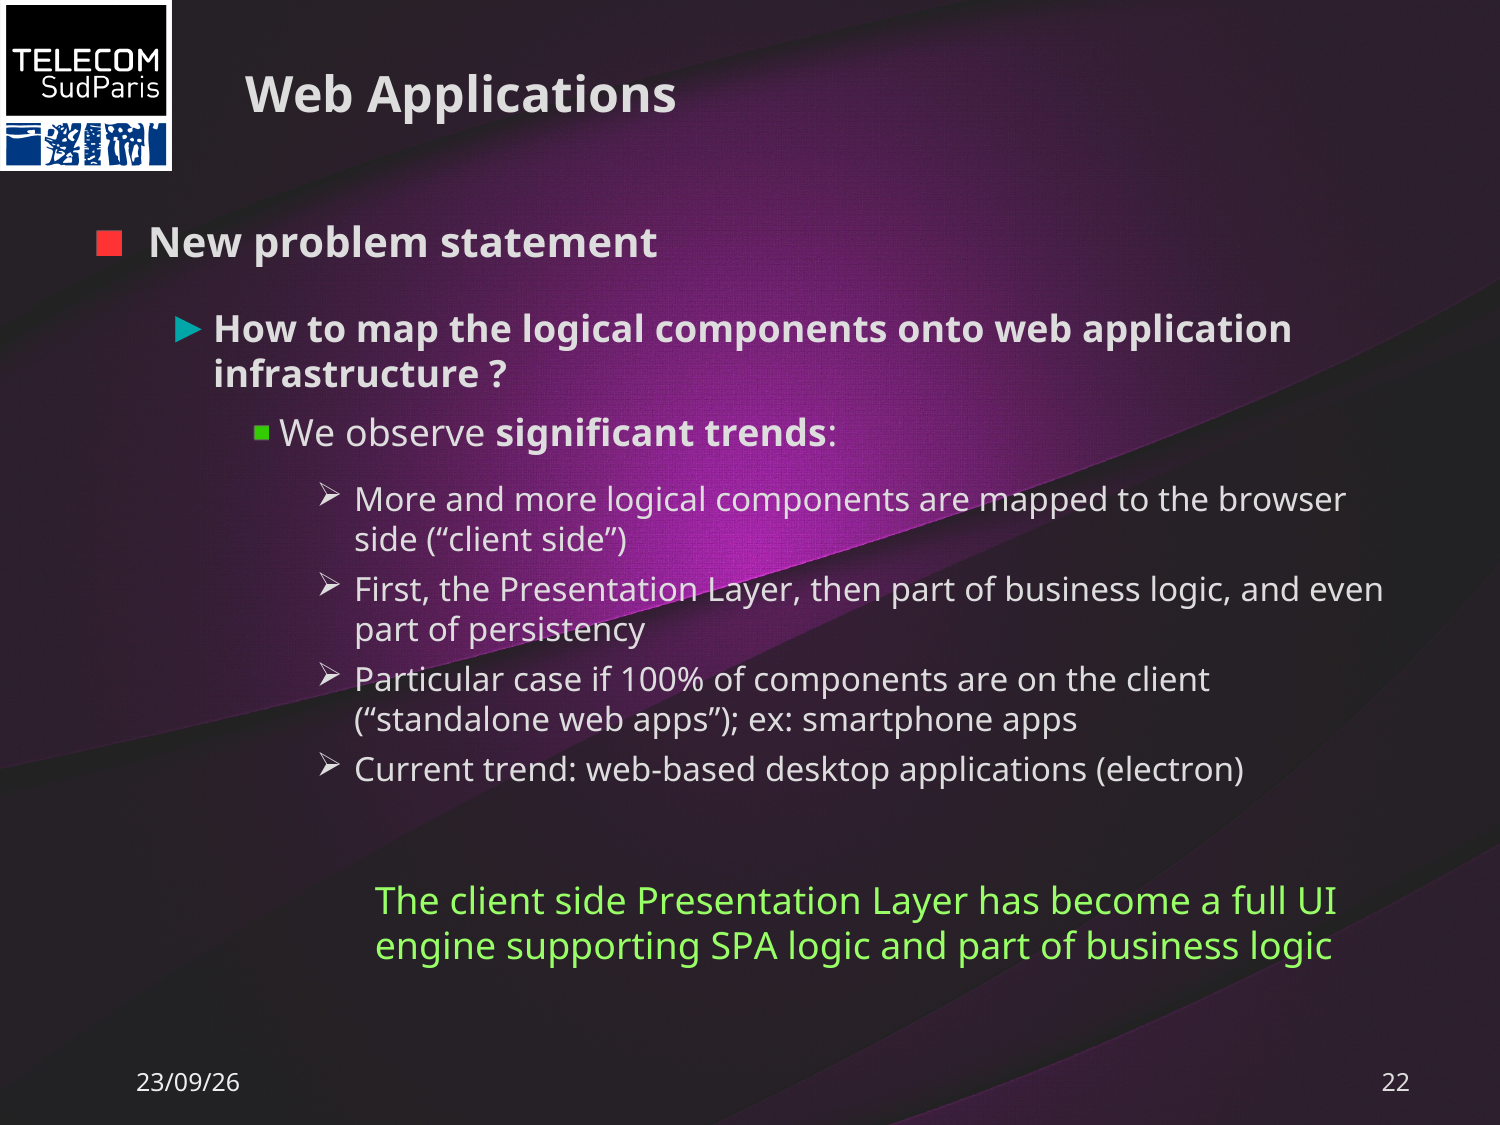

# Web Applications
New problem statement
How to map the logical components onto web application infrastructure ?
We observe significant trends:
More and more logical components are mapped to the browser side (“client side”)
First, the Presentation Layer, then part of business logic, and even part of persistency
Particular case if 100% of components are on the client (“standalone web apps”); ex: smartphone apps
Current trend: web-based desktop applications (electron)
The client side Presentation Layer has become a full UI engine supporting SPA logic and part of business logic
22